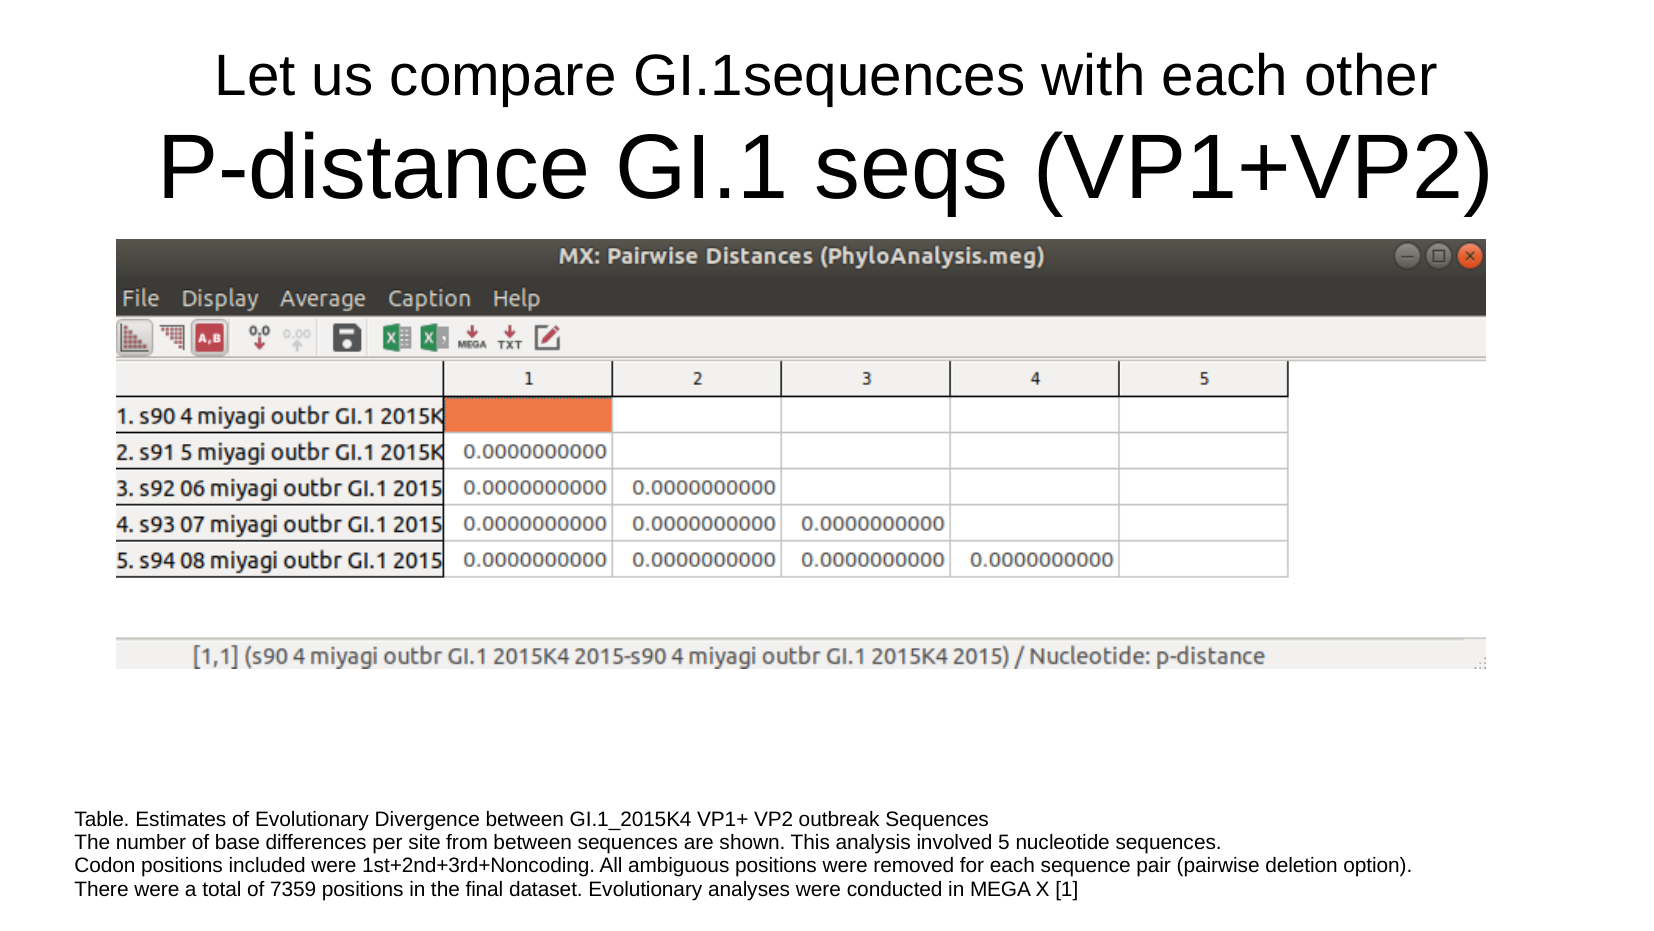

# Let us compare GI.1sequences with each other P-distance GI.1 seqs (VP1+VP2)
Table. Estimates of Evolutionary Divergence between GI.1_2015K4 VP1+ VP2 outbreak Sequences
The number of base differences per site from between sequences are shown. This analysis involved 5 nucleotide sequences.
Codon positions included were 1st+2nd+3rd+Noncoding. All ambiguous positions were removed for each sequence pair (pairwise deletion option).
There were a total of 7359 positions in the final dataset. Evolutionary analyses were conducted in MEGA X [1]